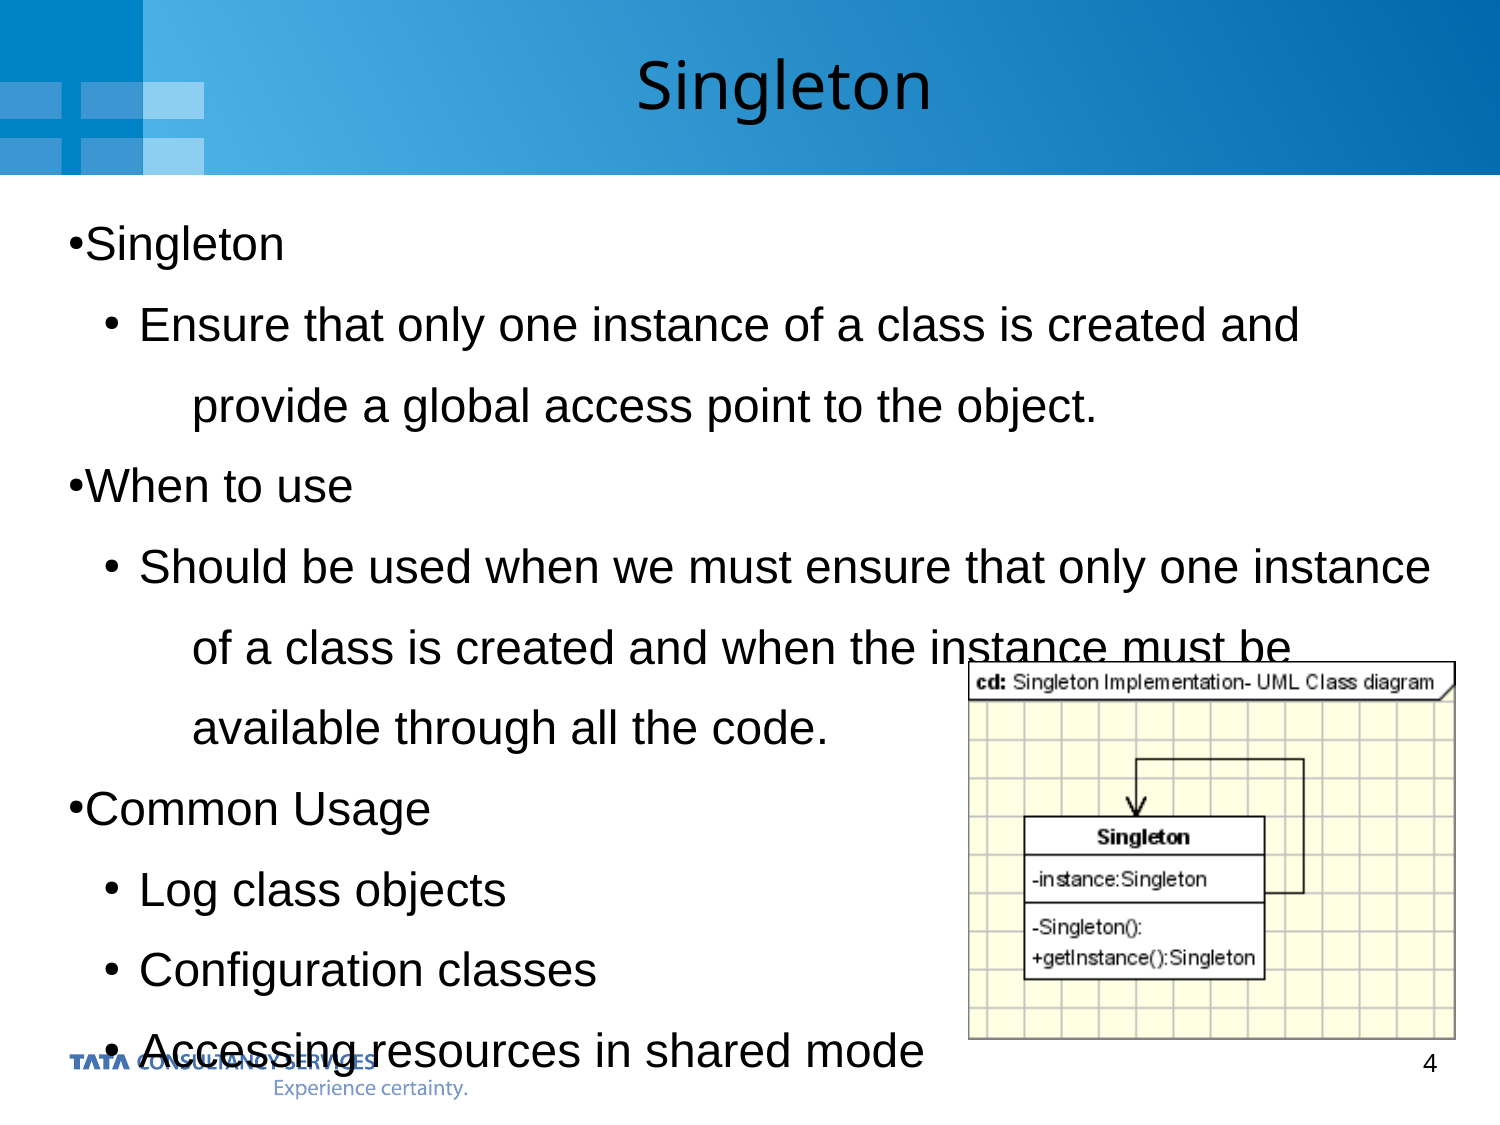

Singleton
Singleton
Ensure that only one instance of a class is created and provide a global access point to the object.
When to use
Should be used when we must ensure that only one instance of a class is created and when the instance must be available through all the code.
Common Usage
Log class objects
Configuration classes
Accessing resources in shared mode